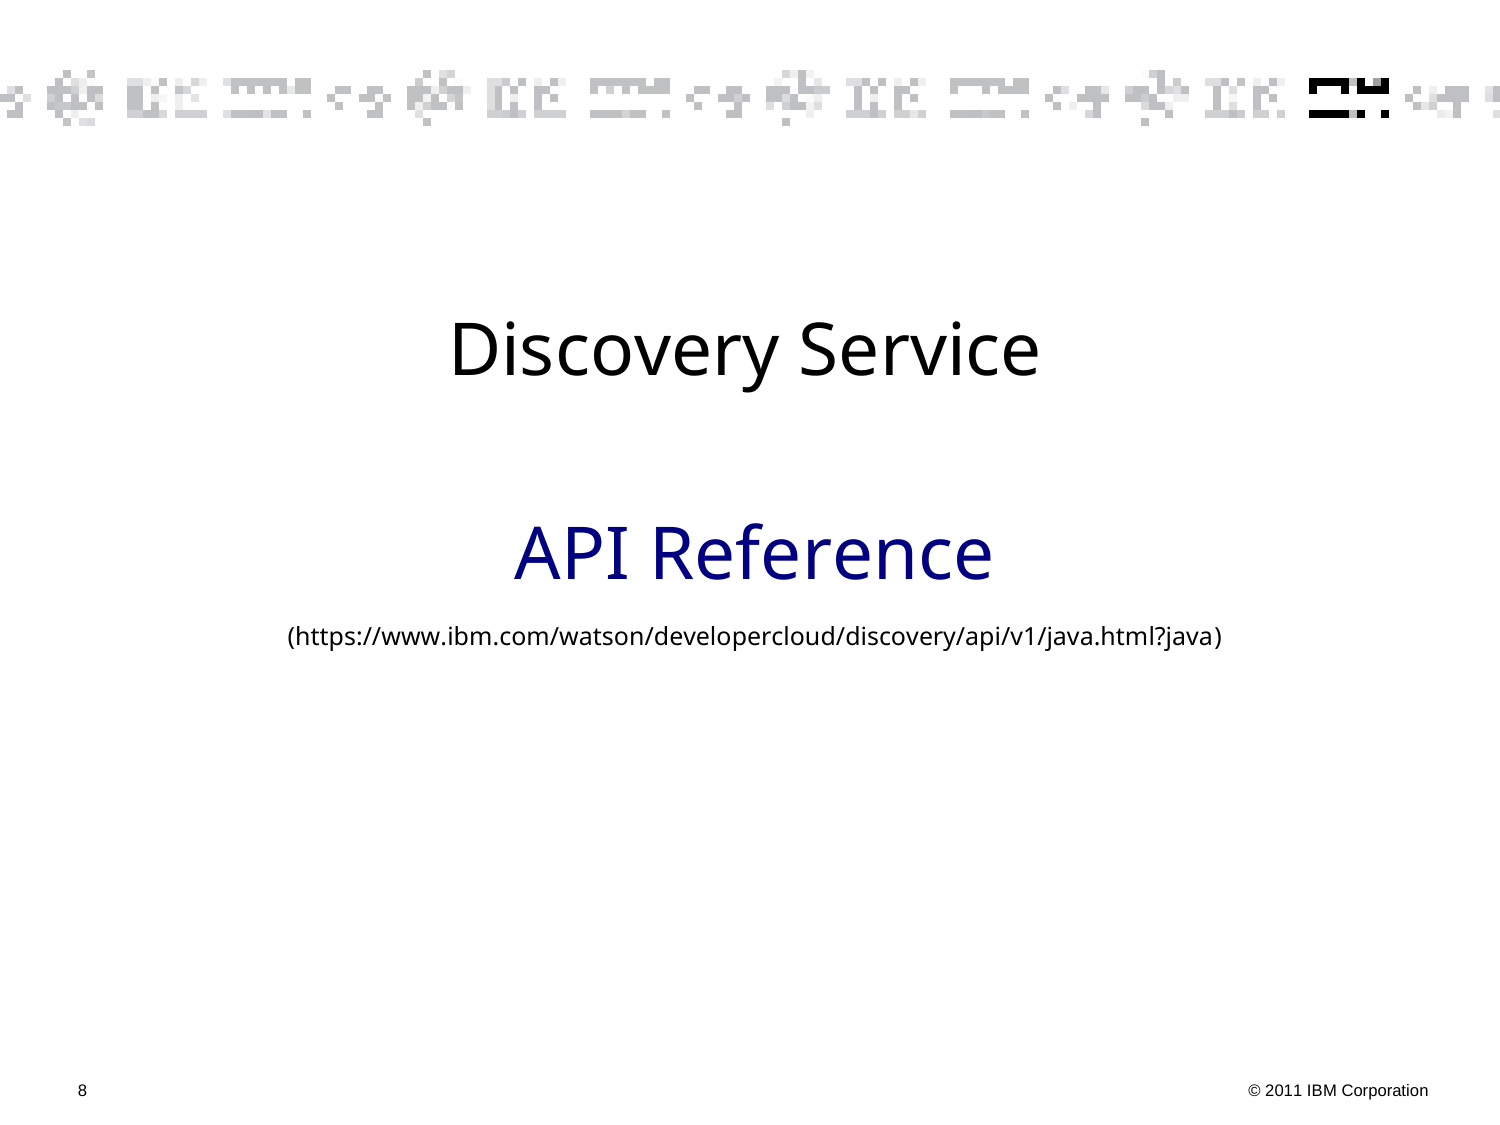

# Discovery Service
API Reference
(https://www.ibm.com/watson/developercloud/discovery/api/v1/java.html?java)
8